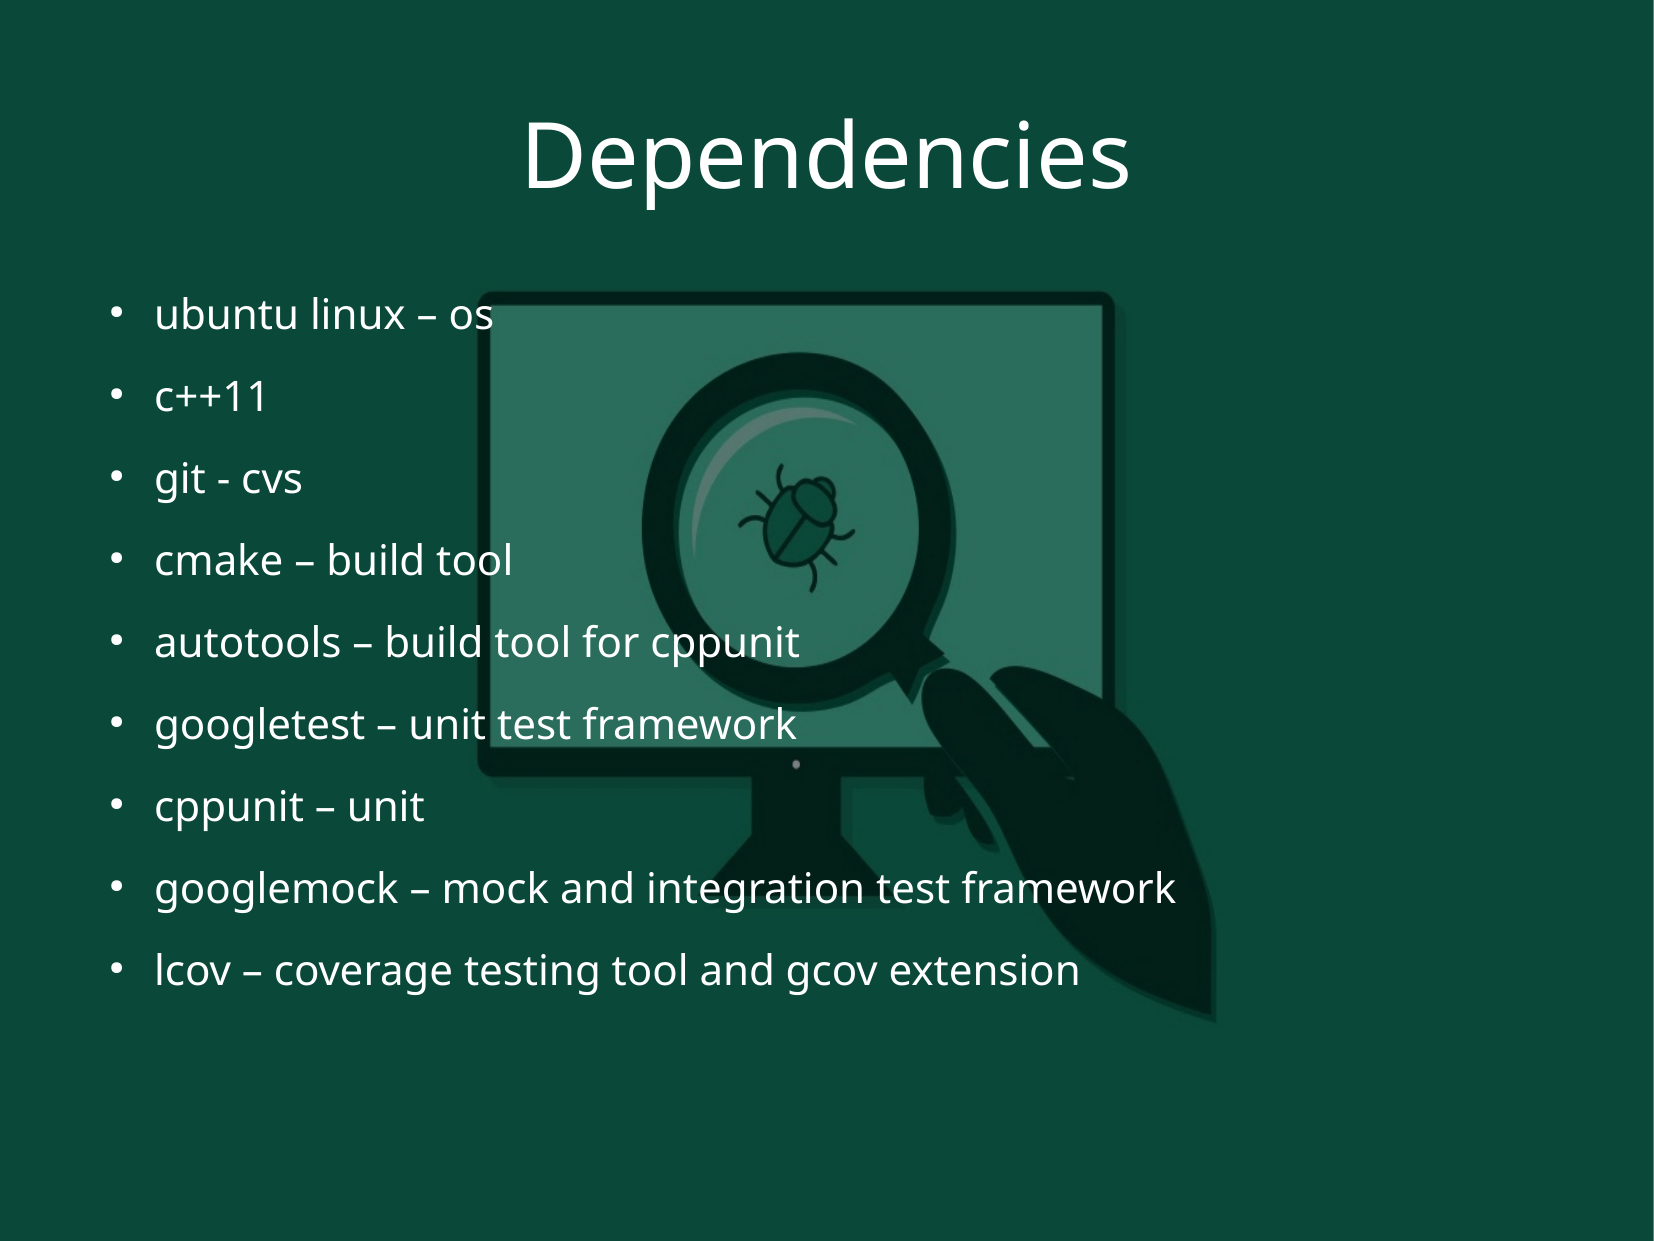

# Dependencies
ubuntu linux – os
c++11
git - cvs
cmake – build tool
autotools – build tool for cppunit
googletest – unit test framework
cppunit – unit
googlemock – mock and integration test framework
lcov – coverage testing tool and gcov extension